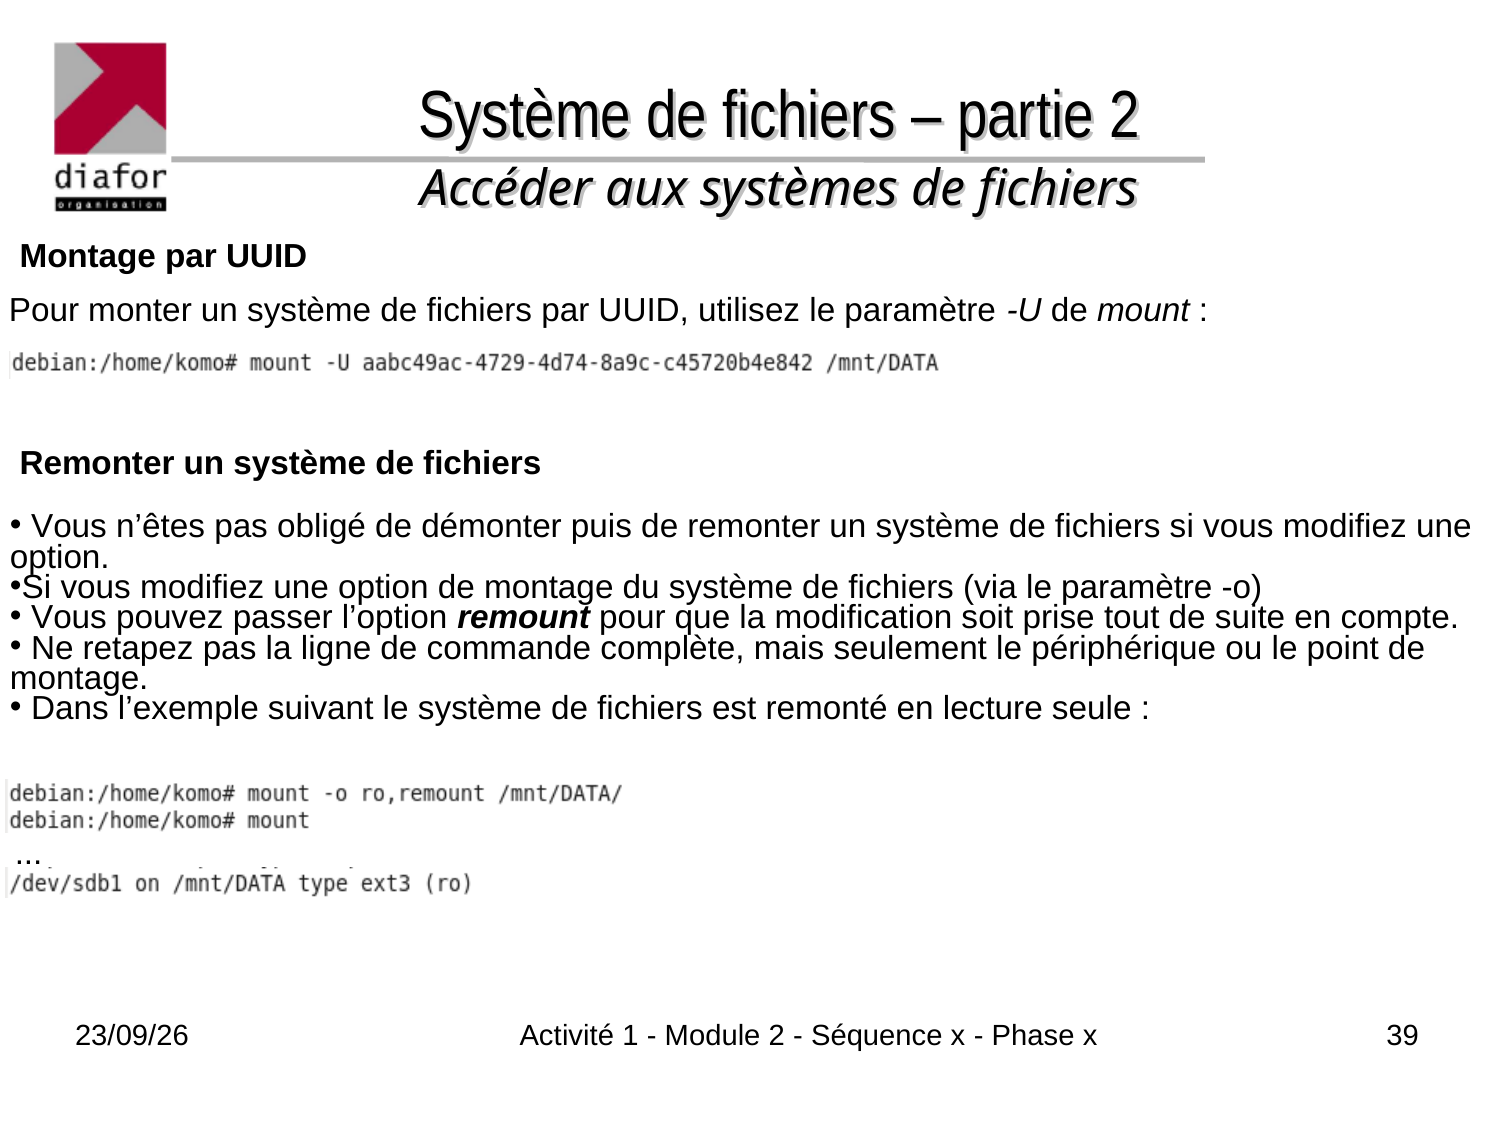

# Système de fichiers – partie 2 Accéder aux systèmes de fichiers
Montage par UUID
Pour monter un système de fichiers par UUID, utilisez le paramètre -U de mount :
Remonter un système de fichiers
 Vous n’êtes pas obligé de démonter puis de remonter un système de fichiers si vous modifiez une option.
Si vous modifiez une option de montage du système de fichiers (via le paramètre -o)
 Vous pouvez passer l’option remount pour que la modification soit prise tout de suite en compte.
 Ne retapez pas la ligne de commande complète, mais seulement le périphérique ou le point de montage.
 Dans l’exemple suivant le système de fichiers est remonté en lecture seule :
...
Activité 1 - Module 2 - Séquence x - Phase x
39